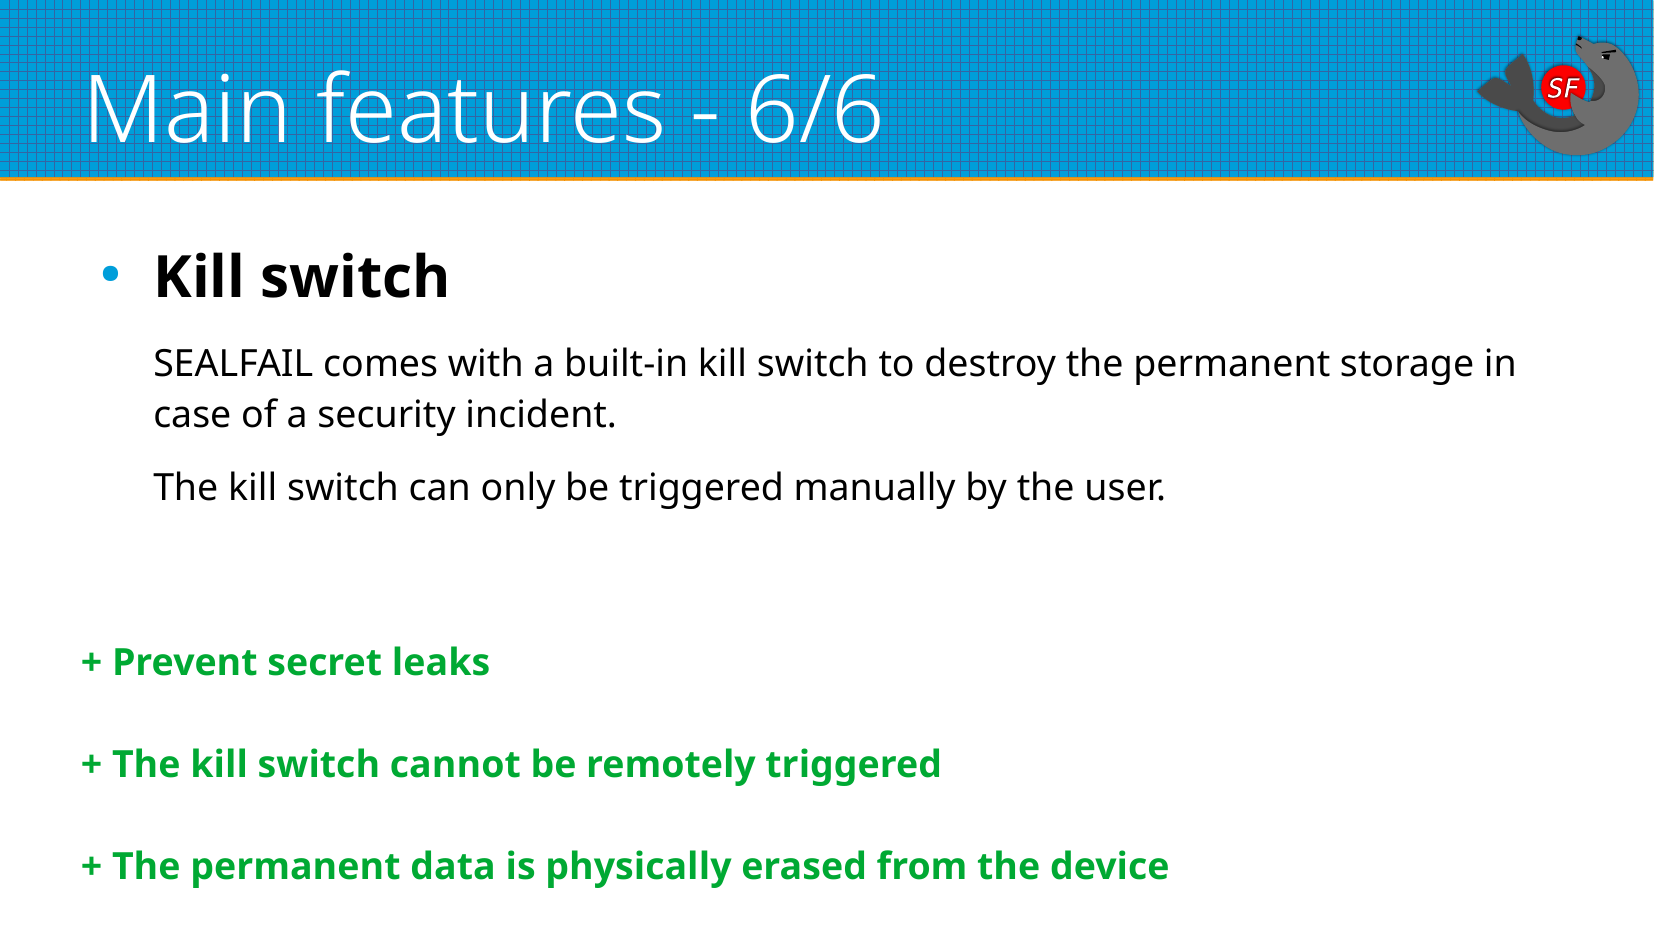

# Main features - 6/6
Kill switch
SEALFAIL comes with a built-in kill switch to destroy the permanent storage in case of a security incident.
The kill switch can only be triggered manually by the user.
+ Prevent secret leaks
+ The kill switch cannot be remotely triggered
+ The permanent data is physically erased from the device